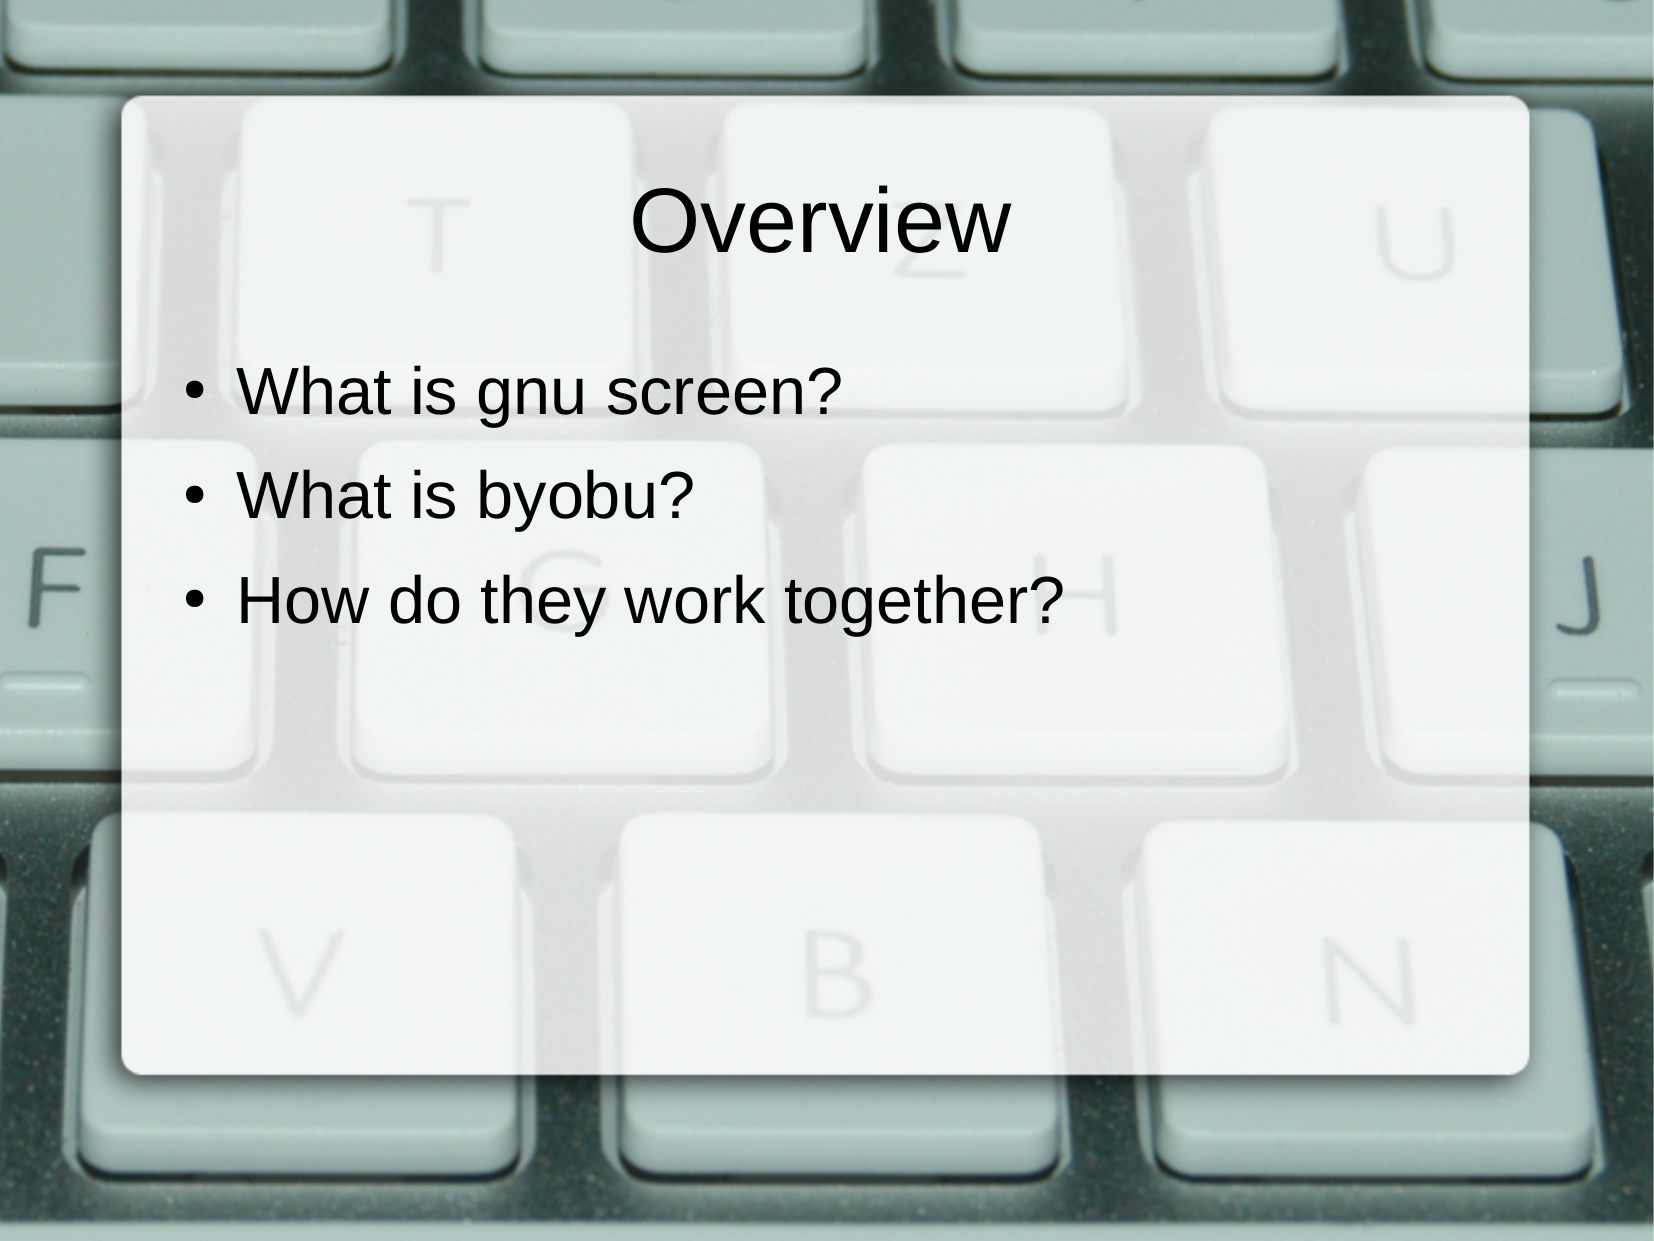

# Overview
What is gnu screen?
What is byobu?
How do they work together?